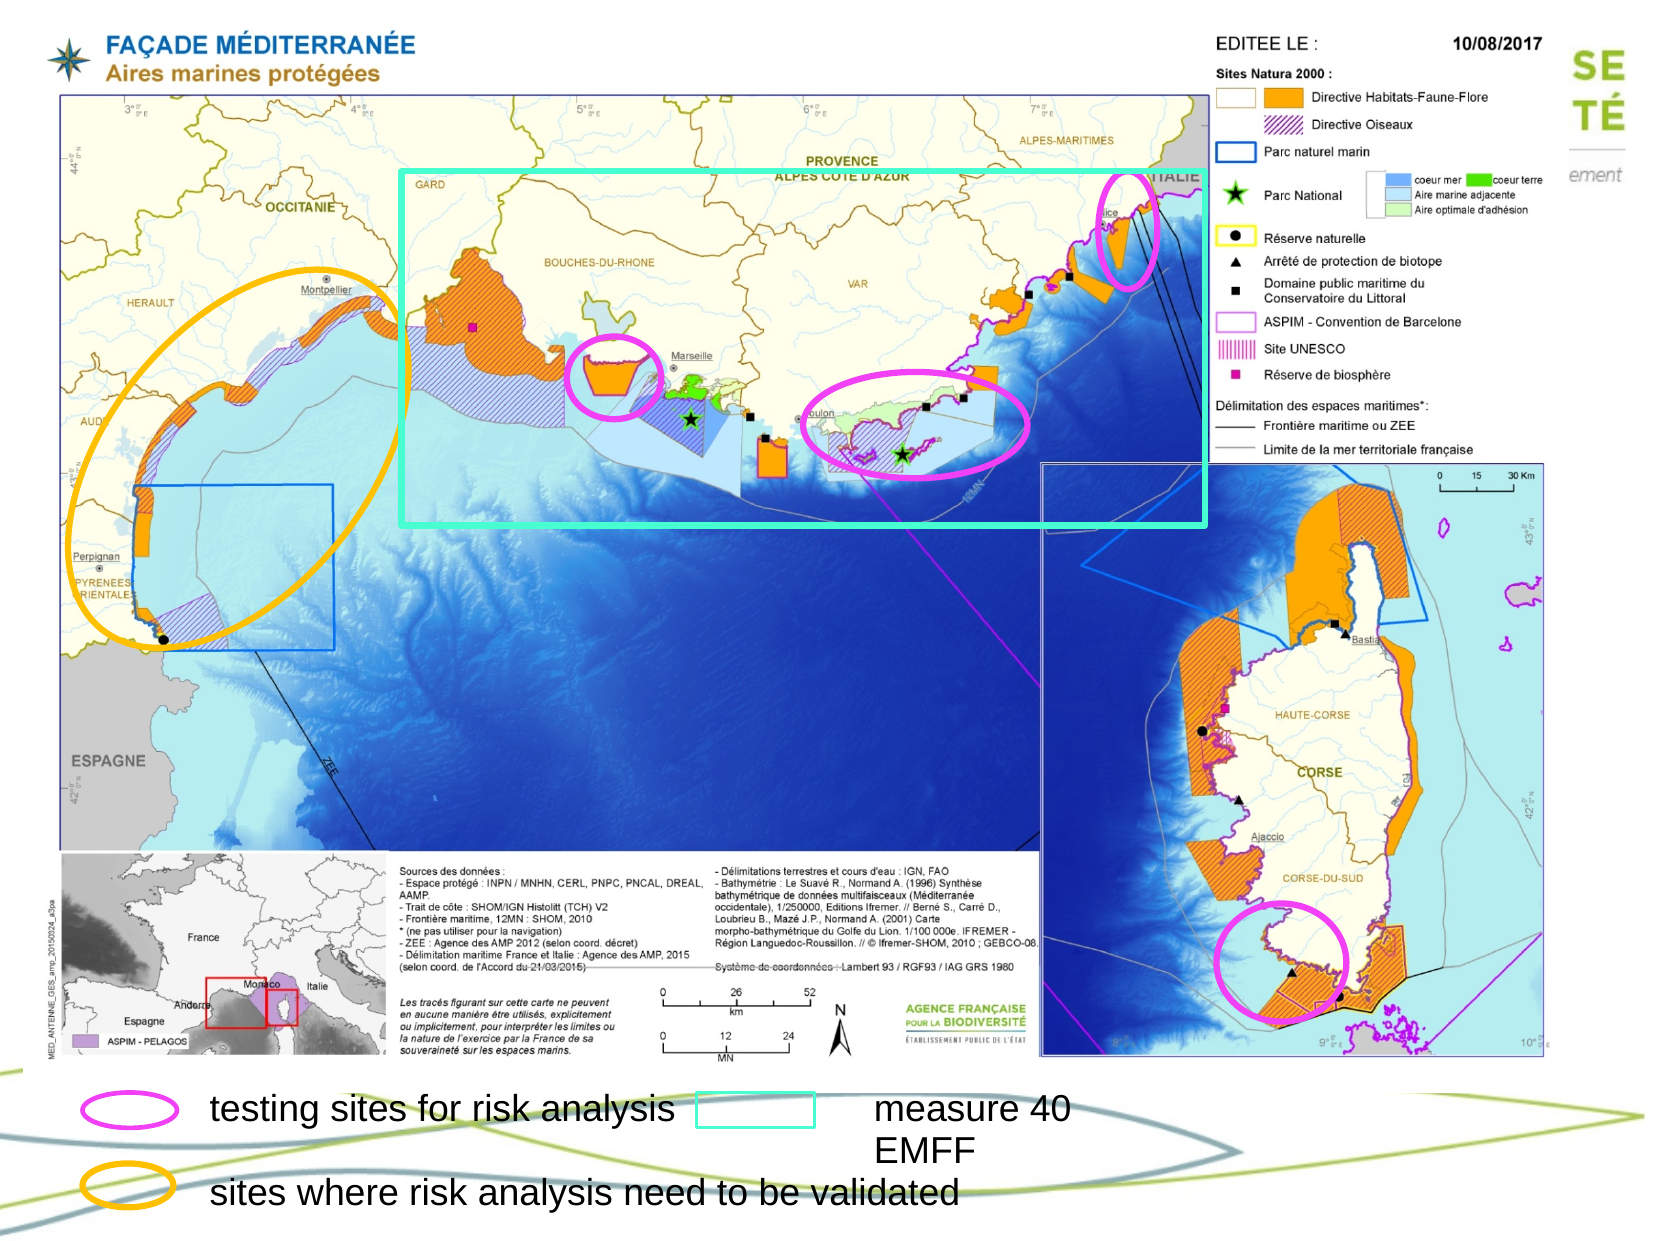

testing sites for risk analysis			measure 40 												EMFF
		sites where risk analysis need to be validated